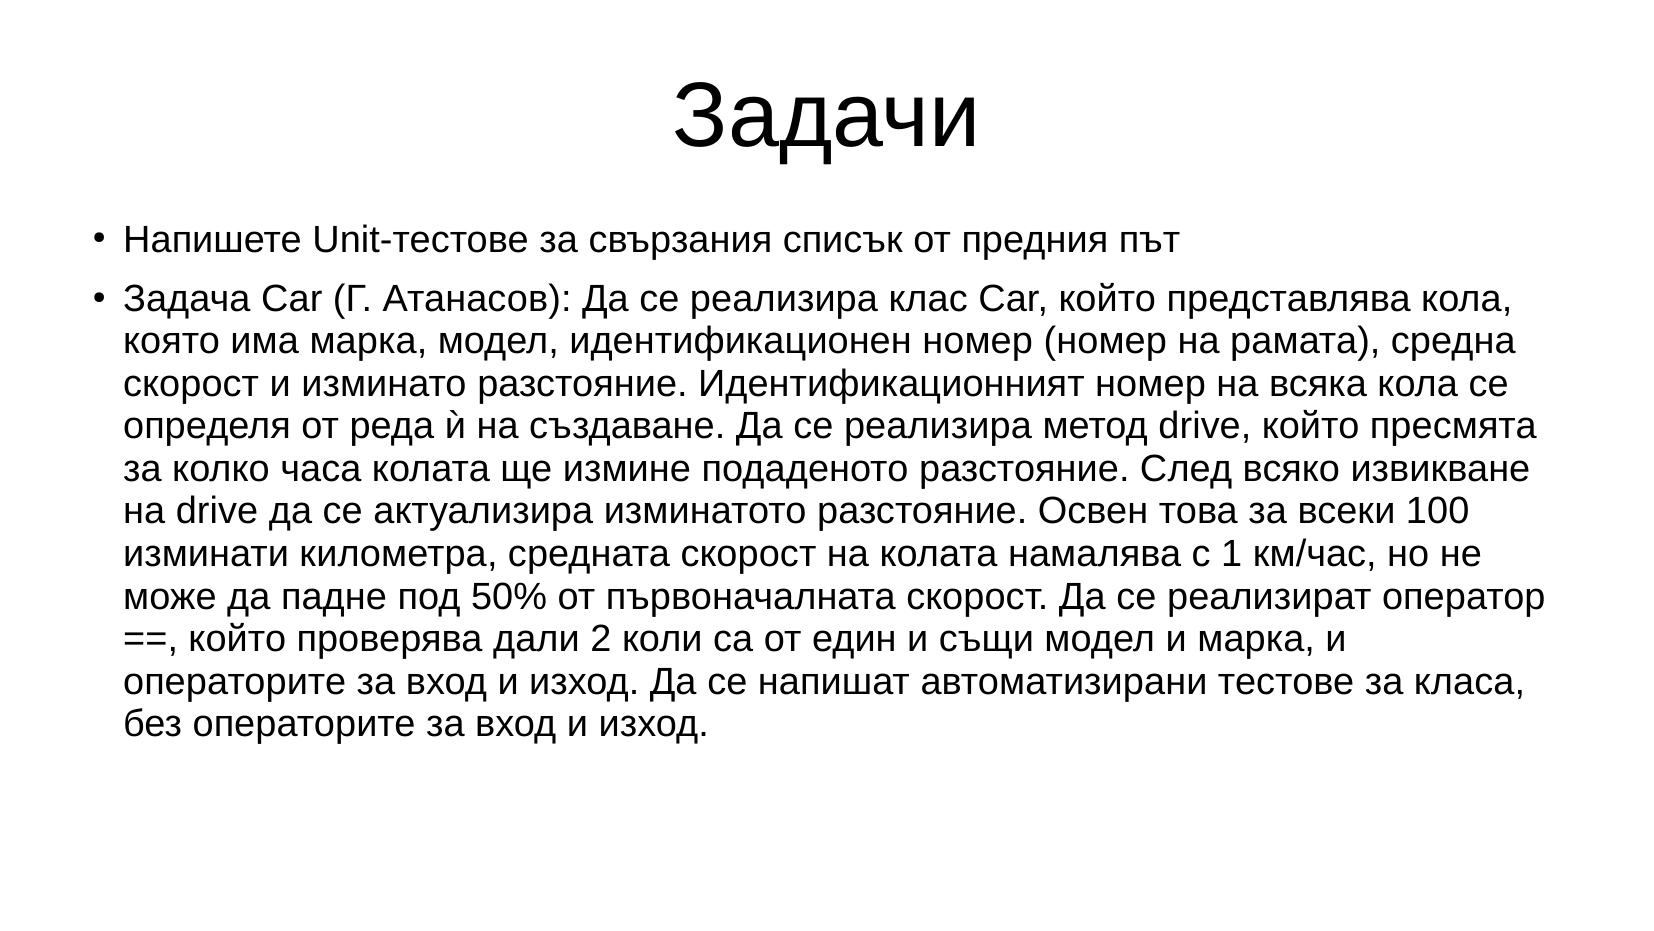

# Задачи
Напишете Unit-тестове за свързания списък от предния път
Задача Car (Г. Атанасов): Да се реализира клас Car, който представлява кола, която има марка, модел, идентификационен номер (номер на рамата), средна скорост и изминато разстояние. Идентификационният номер на всяка кола се определя от реда ѝ на създаване. Да се реализира метод drive, който пресмята за колко часа колата ще измине подаденото разстояние. След всяко извикване на drive да се актуализира изминатото разстояние. Освен това за всеки 100 изминати километра, средната скорост на колата намалява с 1 км/час, но не може да падне под 50% от първоначалната скорост. Да се реализират оператор ==, който проверява дали 2 коли са от един и същи модел и марка, и операторите за вход и изход. Да се напишат автоматизирани тестове за класа, без операторите за вход и изход.